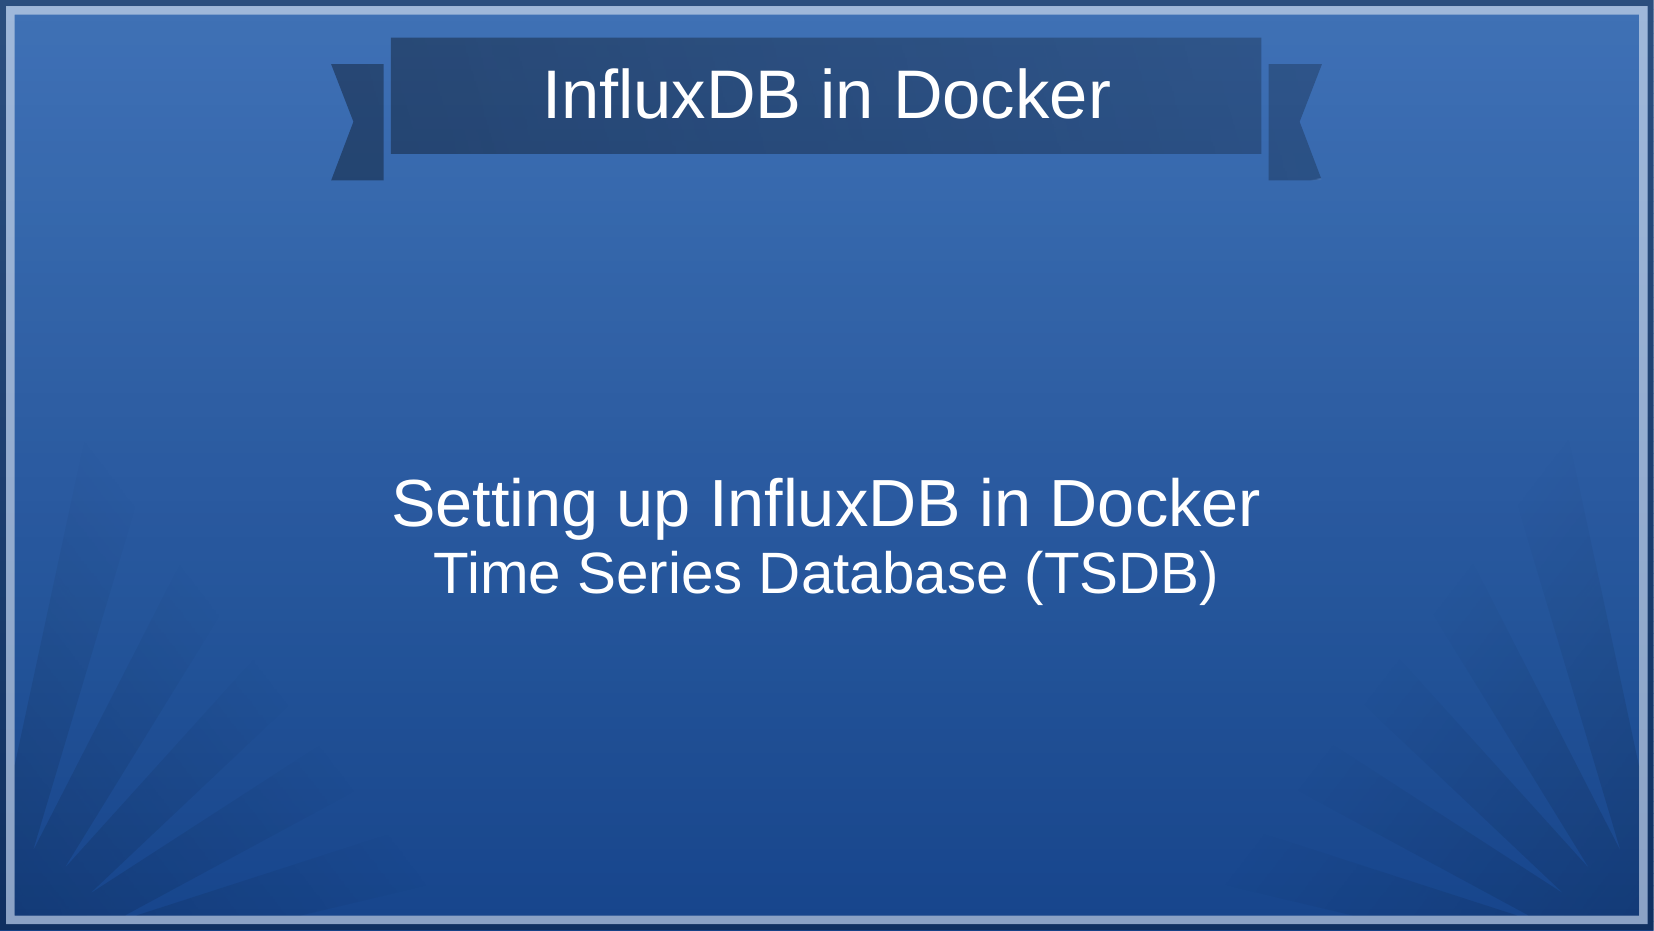

# InfluxDB in Docker
Setting up InfluxDB in Docker
Time Series Database (TSDB)